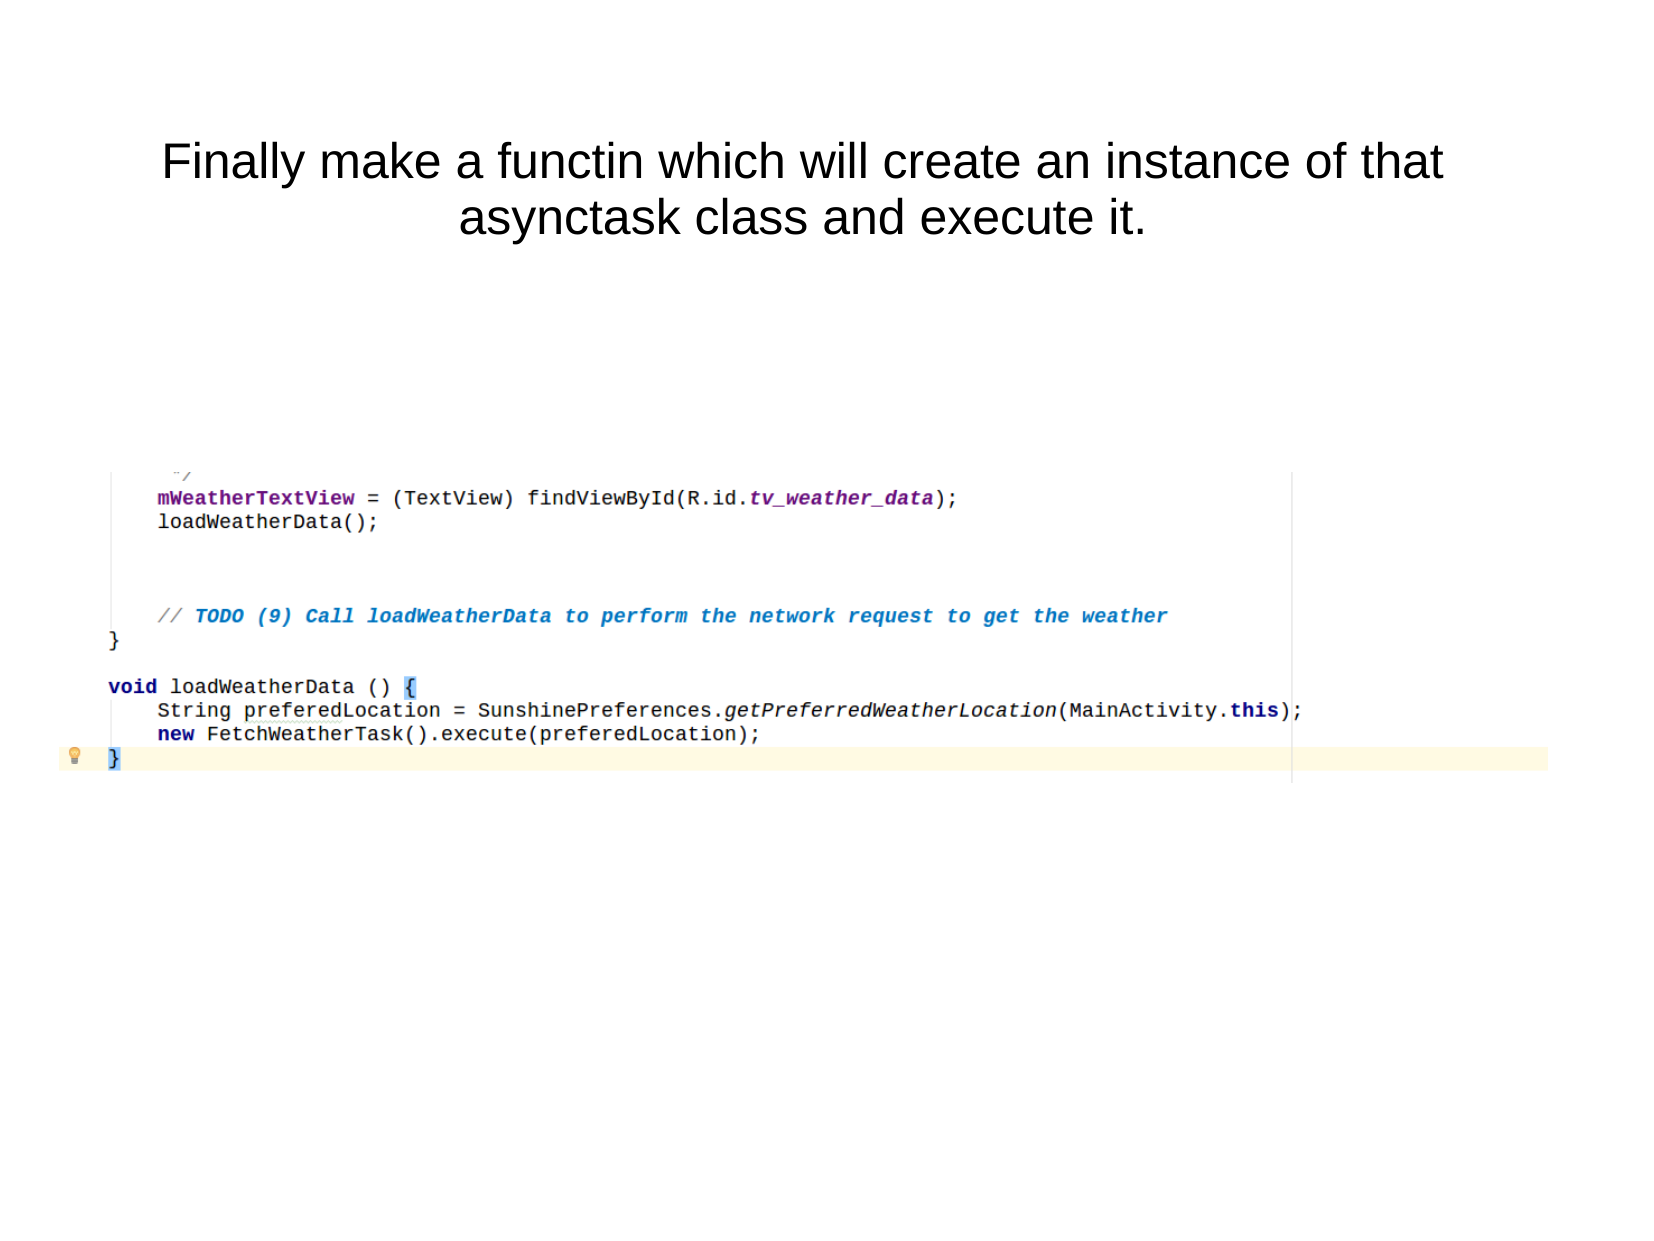

# Finally make a functin which will create an instance of that asynctask class and execute it.